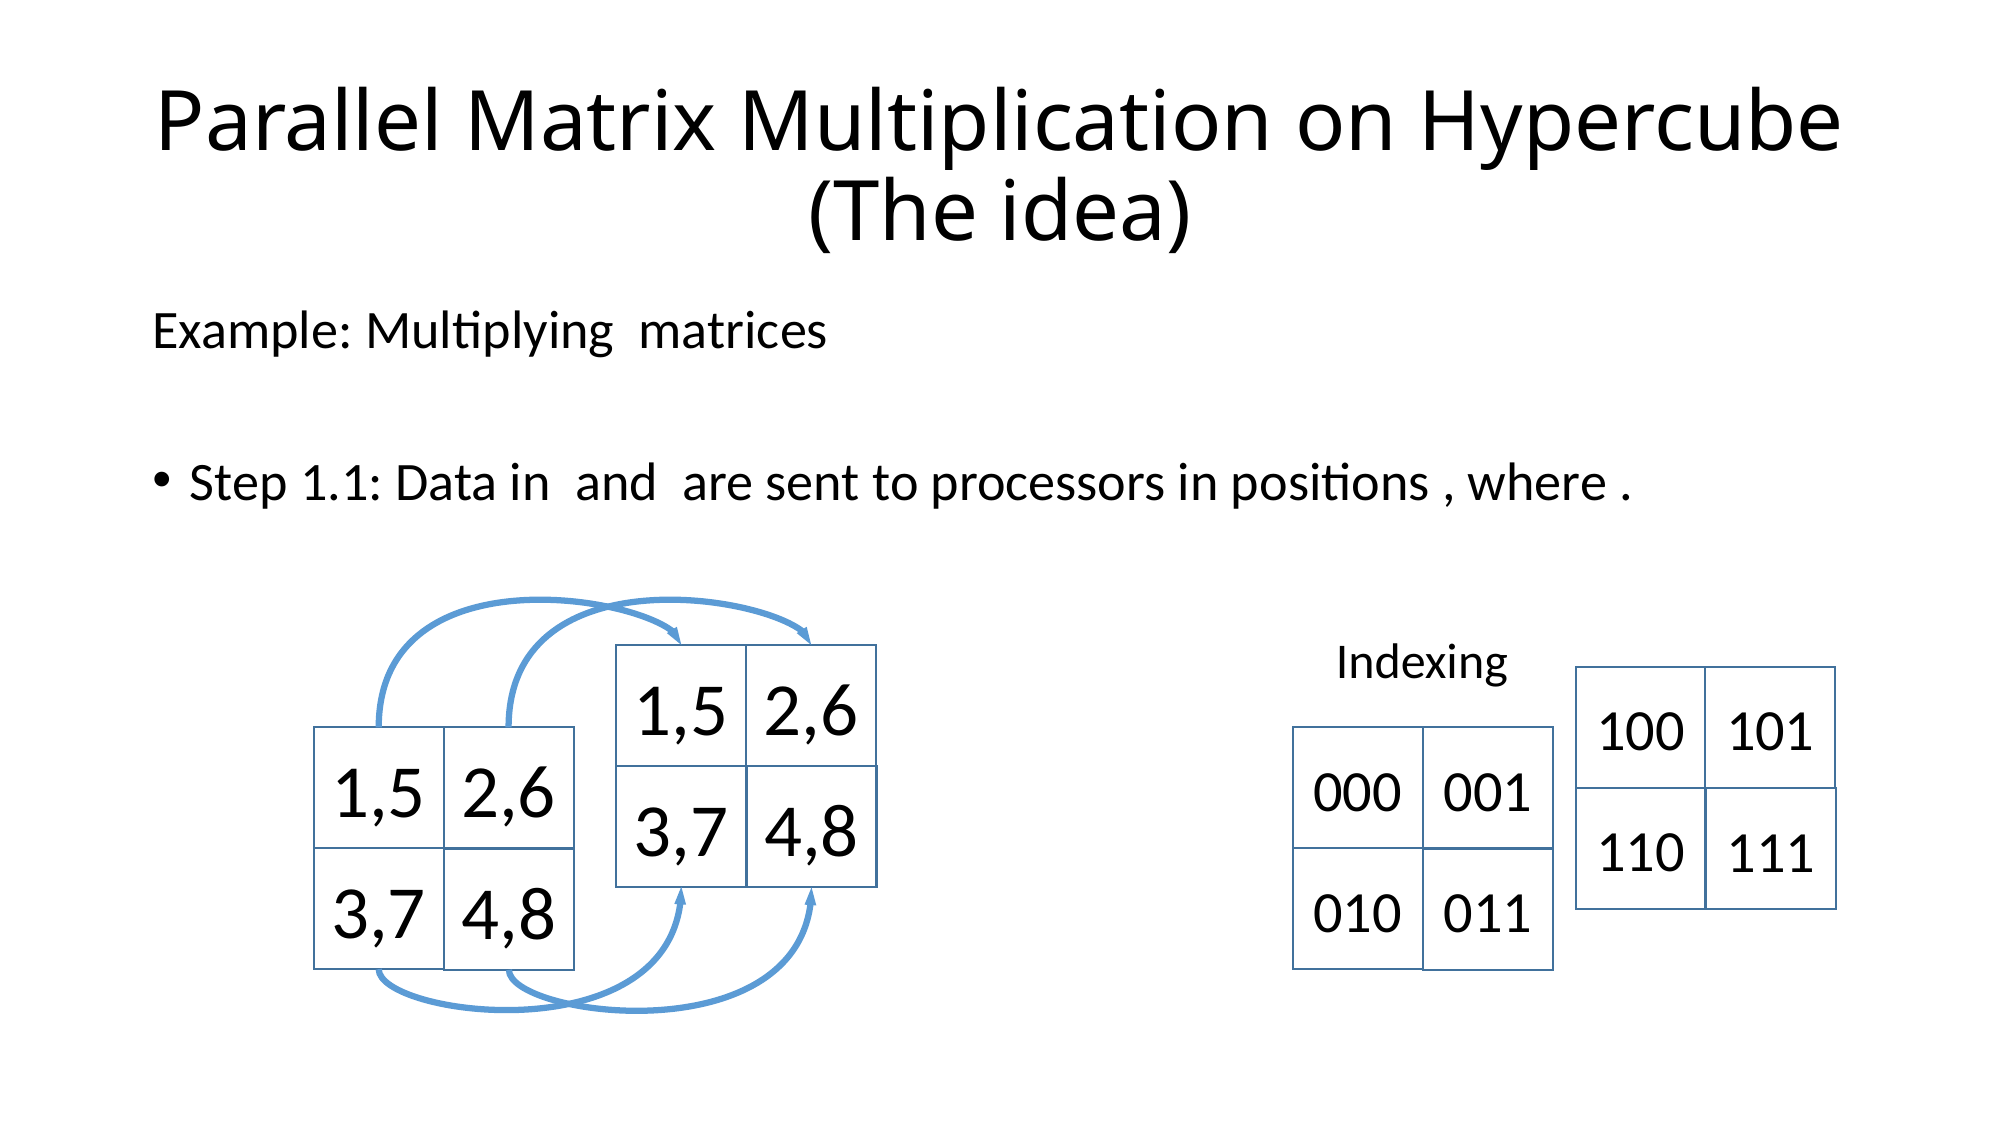

# Parallel Matrix Multiplication on Hypercube (The idea)
Example: Multiplying matrices
Step 1.1: Data in and are sent to processors in positions , where .
Indexing
1,5
2,6
100
101
1,5
2,6
000
001
3,7
4,8
110
111
3,7
010
4,8
011